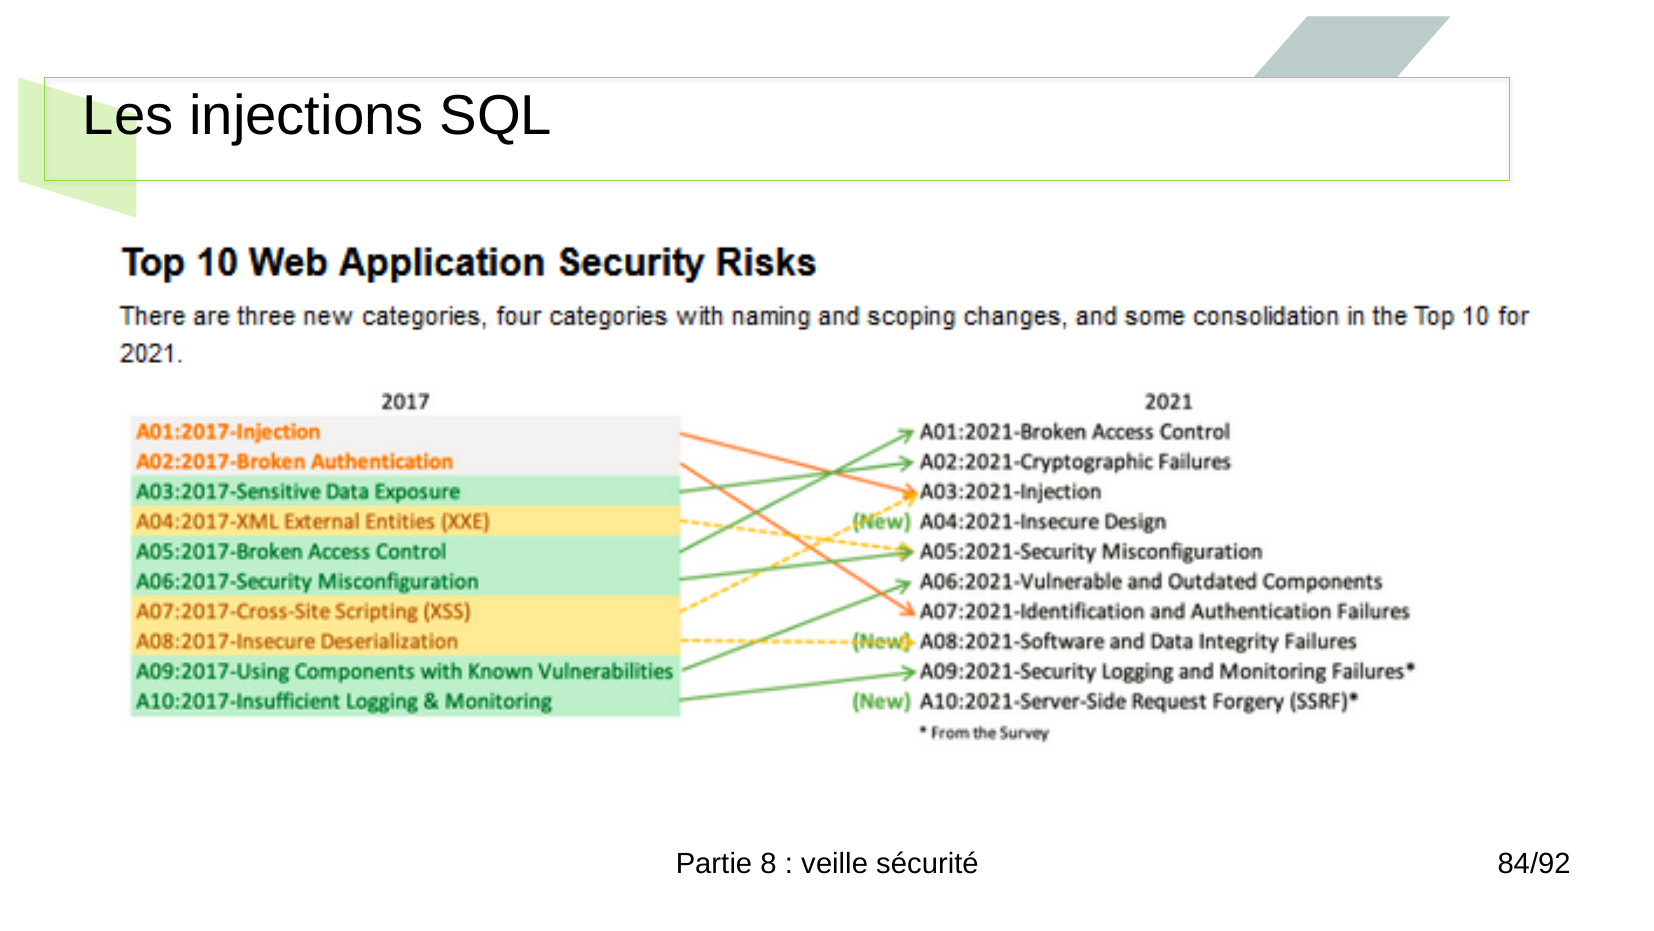

# Les injections SQL
Partie 8 : veille sécurité
84